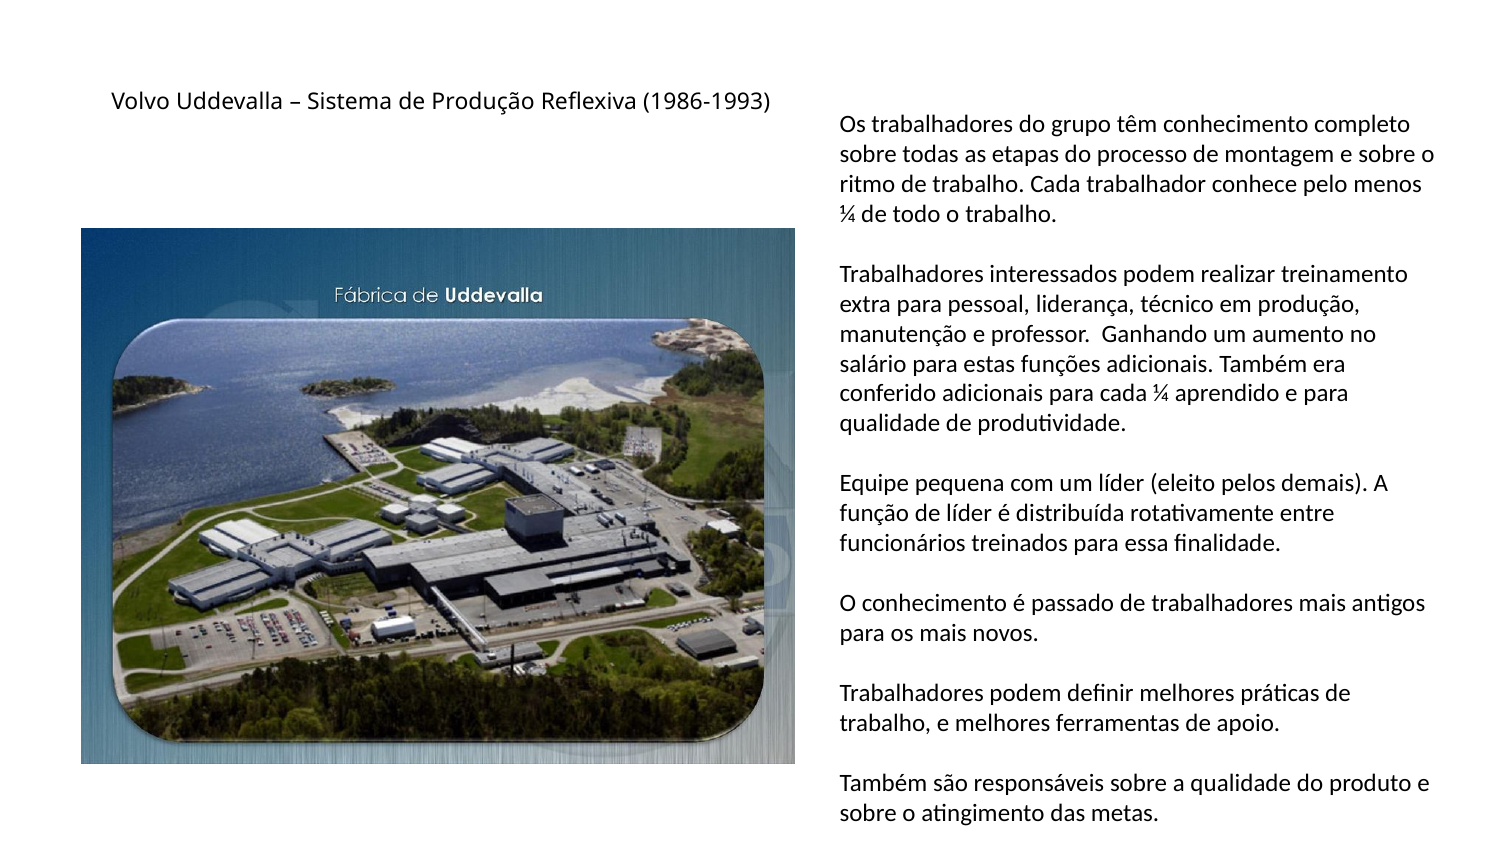

# Volvo Uddevalla – Sistema de Produção Reflexiva (1986-1993)
Os trabalhadores do grupo têm conhecimento completo sobre todas as etapas do processo de montagem e sobre o ritmo de trabalho. Cada trabalhador conhece pelo menos ¼ de todo o trabalho.
Trabalhadores interessados podem realizar treinamento extra para pessoal, liderança, técnico em produção, manutenção e professor. Ganhando um aumento no salário para estas funções adicionais. Também era conferido adicionais para cada ¼ aprendido e para qualidade de produtividade.
Equipe pequena com um líder (eleito pelos demais). A função de líder é distribuída rotativamente entre funcionários treinados para essa finalidade.
O conhecimento é passado de trabalhadores mais antigos para os mais novos.
Trabalhadores podem definir melhores práticas de trabalho, e melhores ferramentas de apoio.
Também são responsáveis sobre a qualidade do produto e sobre o atingimento das metas.